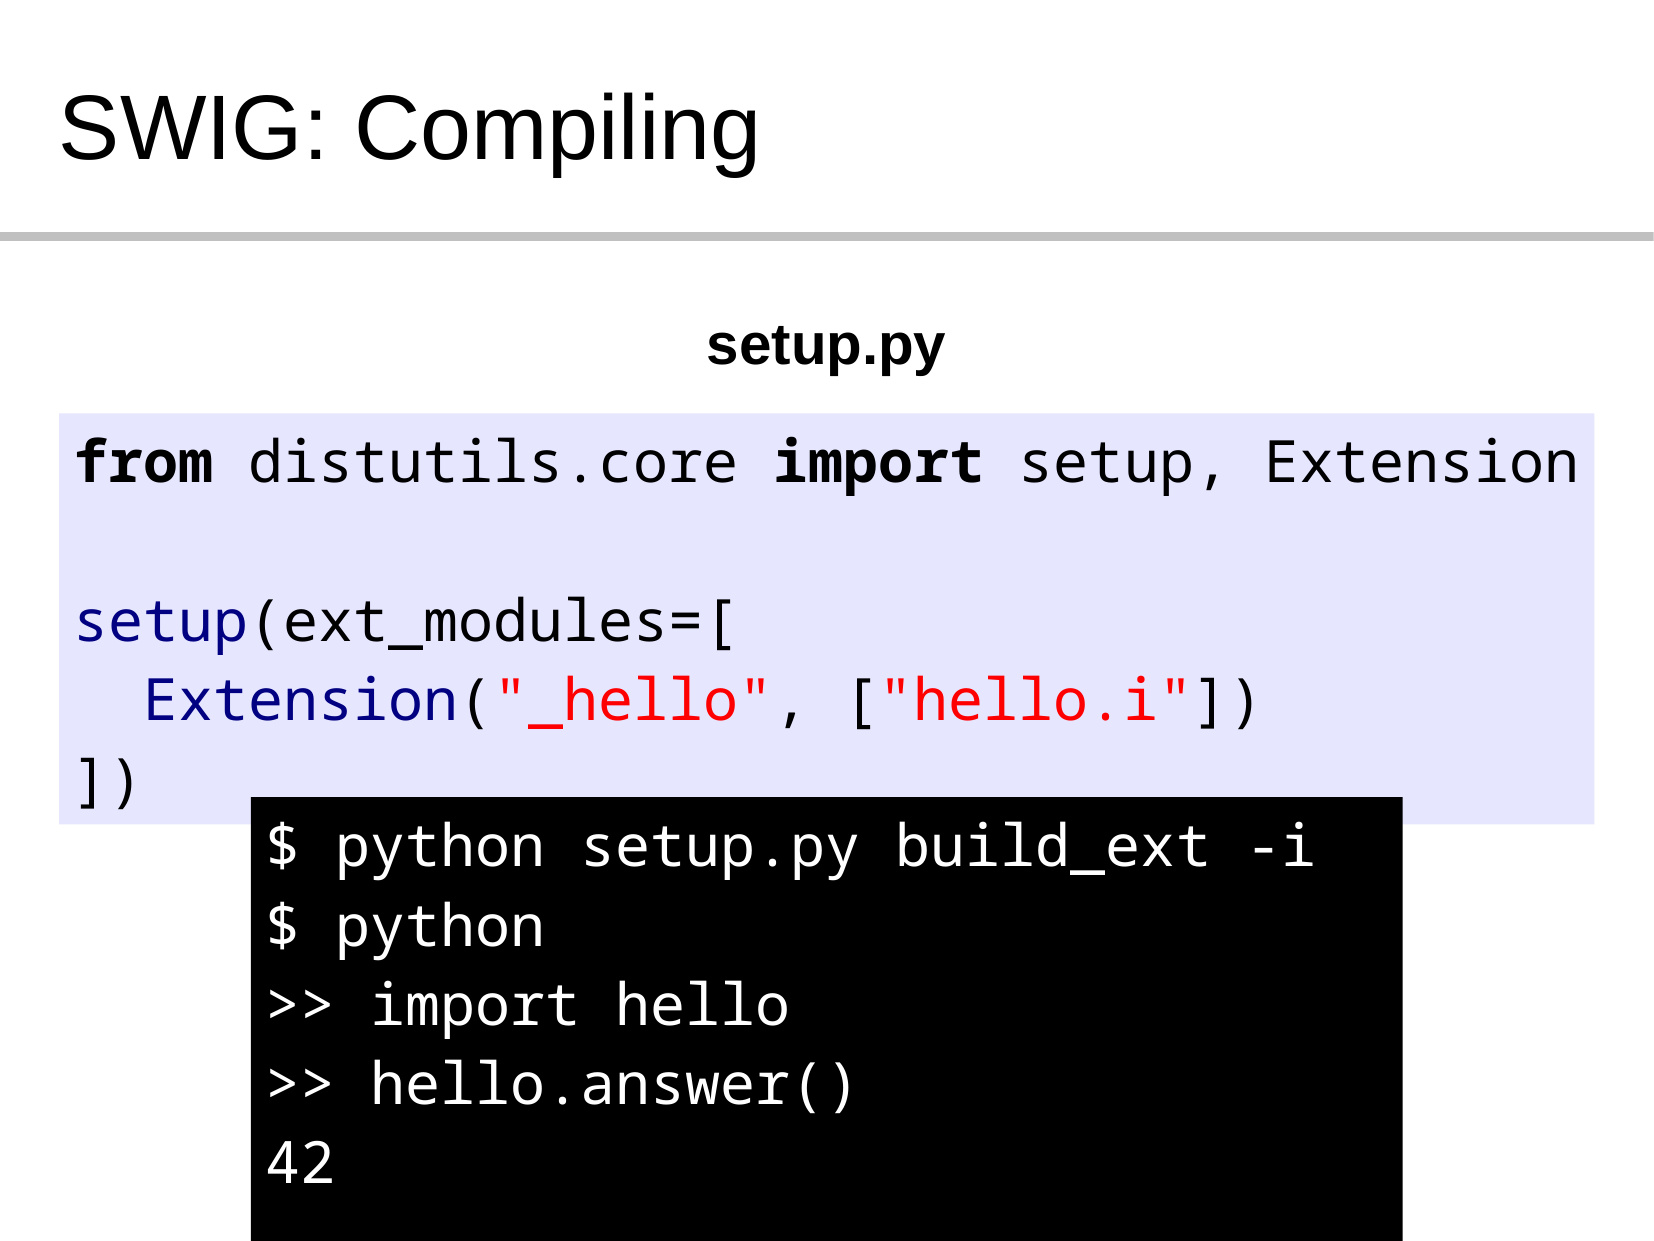

#
SWIG: Compiling
setup.py
from distutils.core import setup, Extension
setup(ext_modules=[
 Extension("_hello", ["hello.i"])
])
$ python setup.py build_ext -i
$ python
>> import hello
>> hello.answer()
42